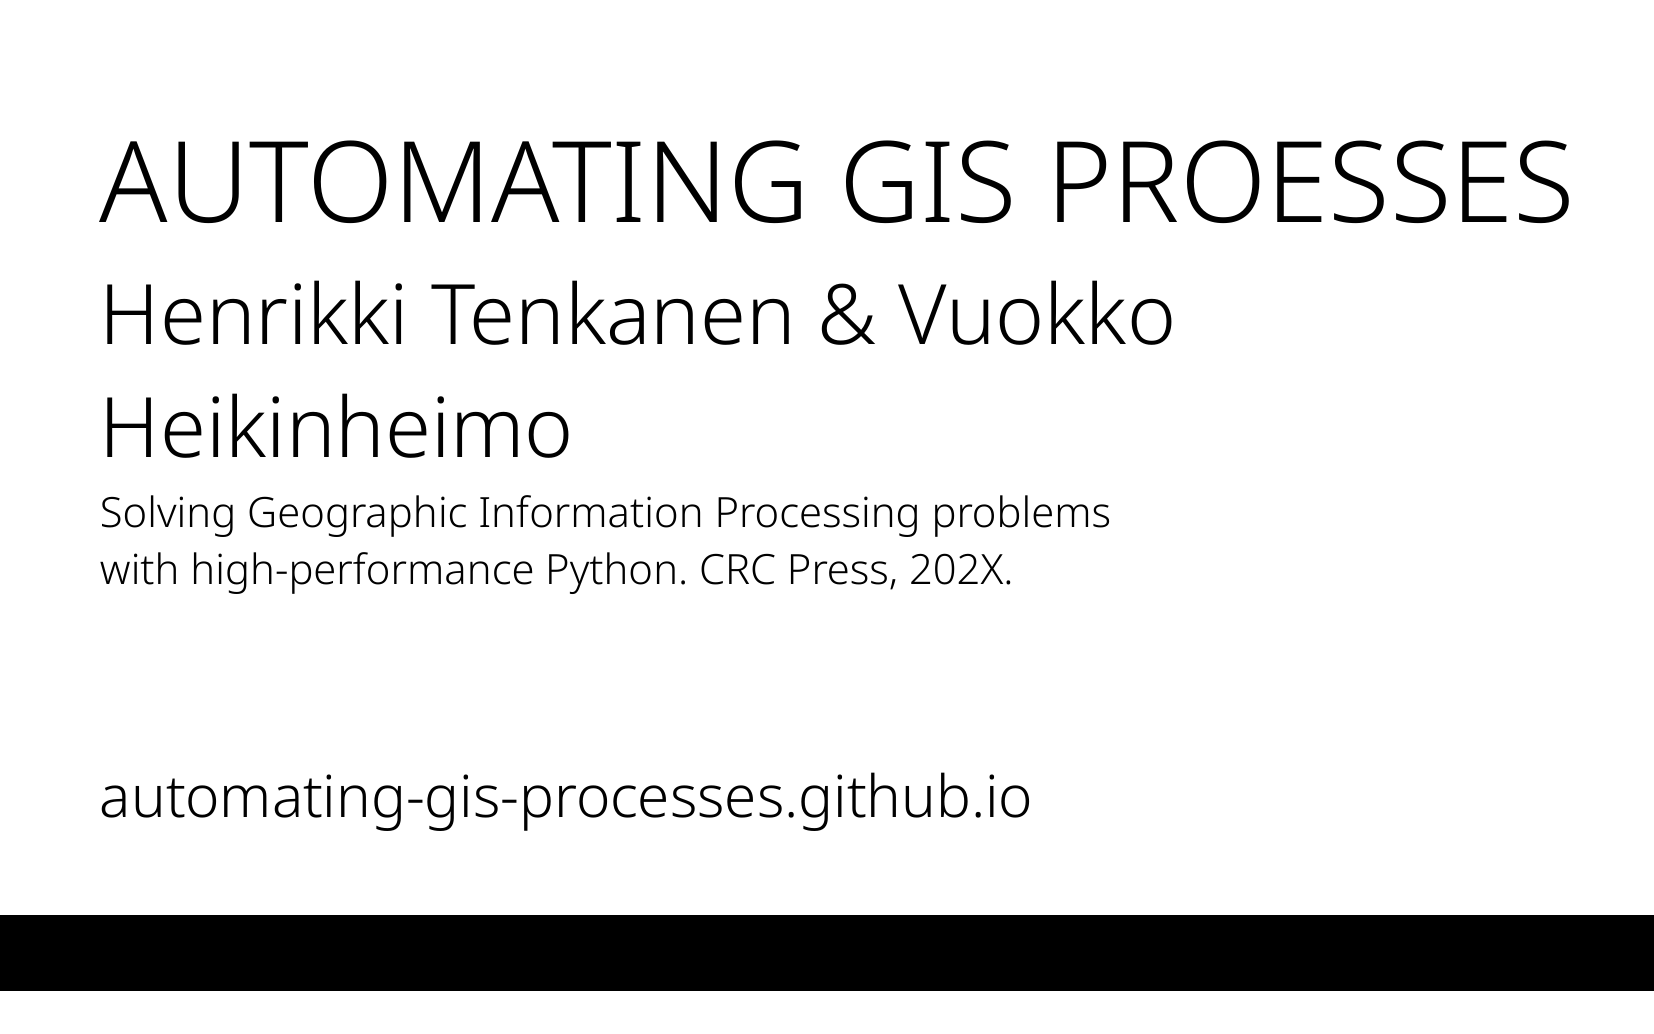

AUTOMATING GIS PROESSES
Henrikki Tenkanen & Vuokko Heikinheimo
Solving Geographic Information Processing problems
with high-performance Python. CRC Press, 202X.
automating-gis-processes.github.io